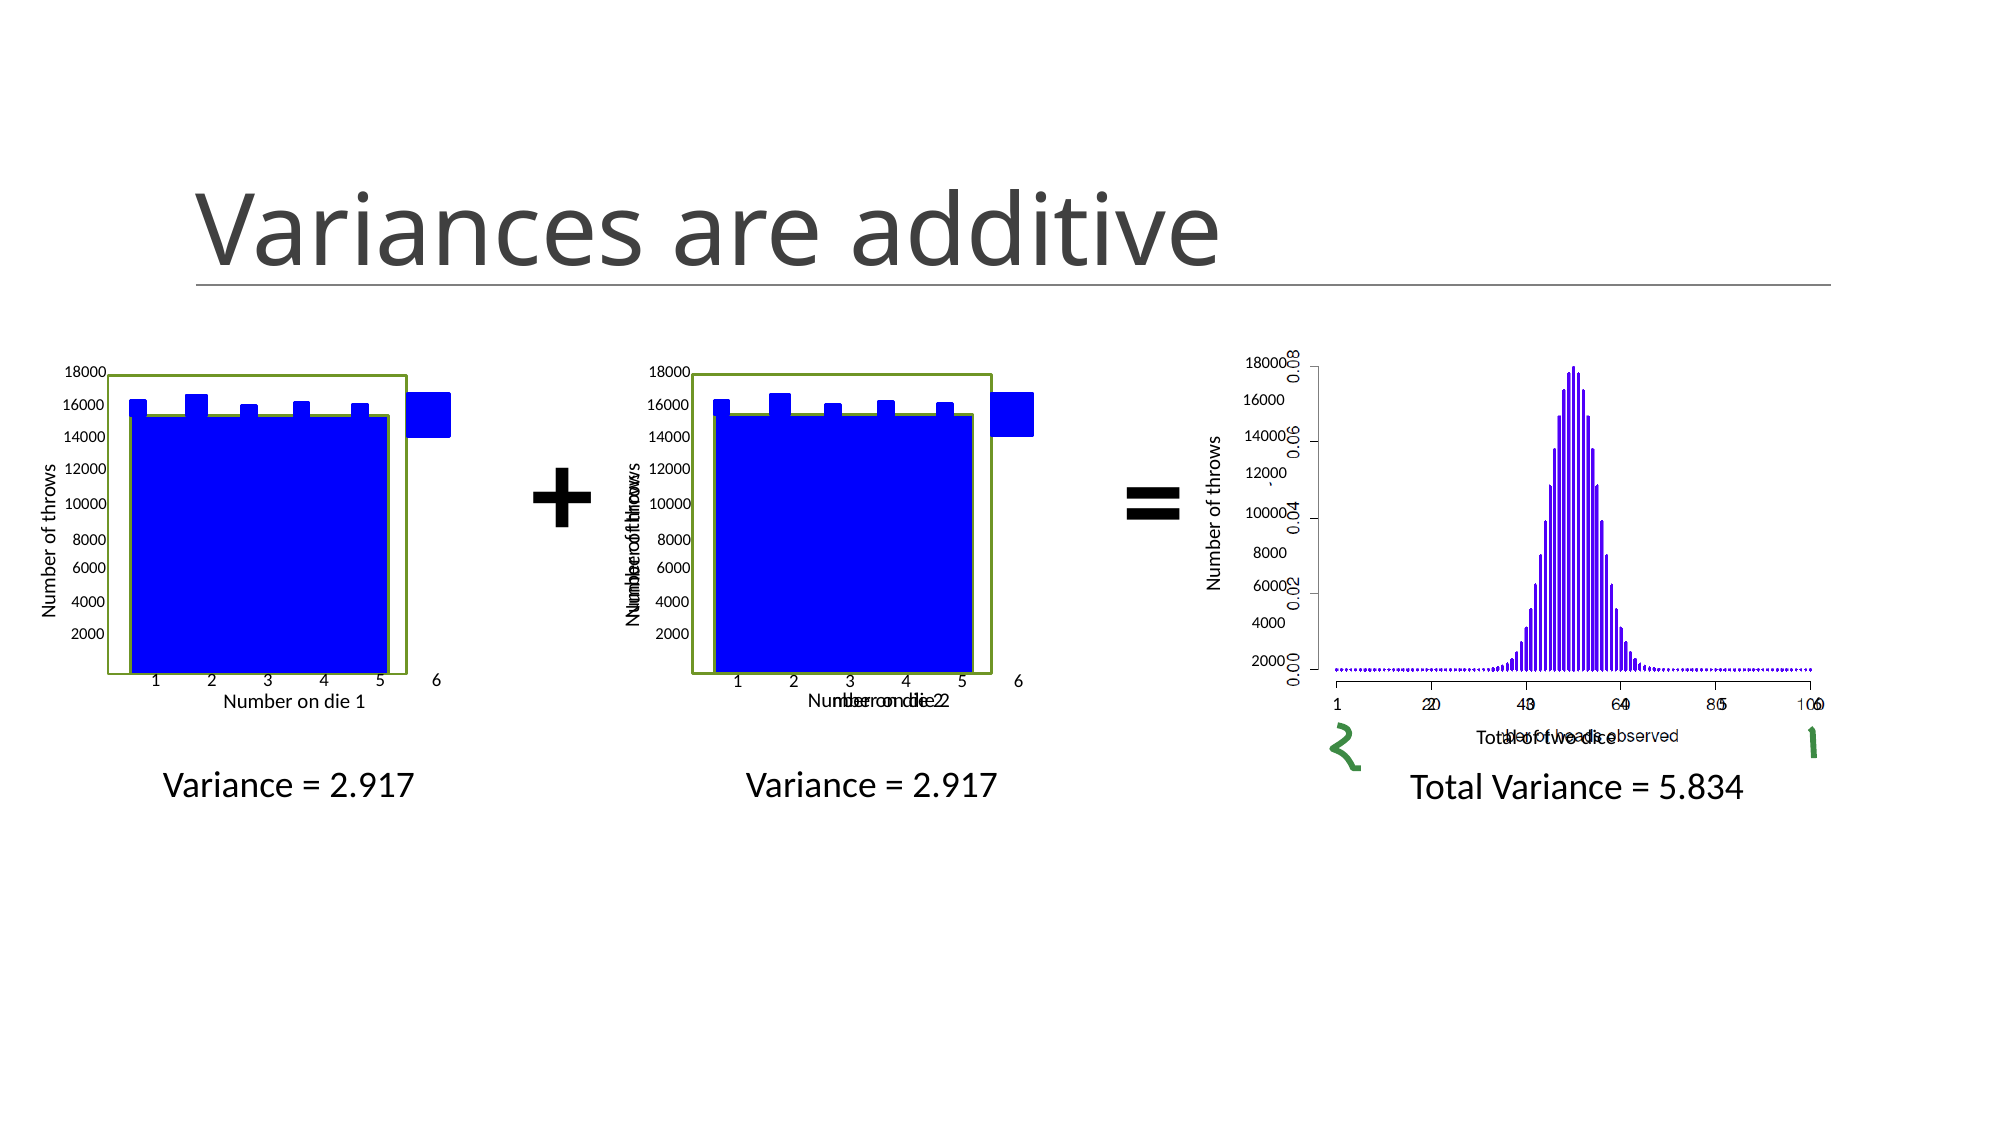

Variances are additive
18000
18000
18000
16000
16000
16000
14000
14000
14000
+
=
12000
12000
12000
Number of throws
10000
10000
10000
Number of throws
Number of throws
Number of throws
8000
8000
8000
6000
6000
6000
4000
4000
4000
2000
2000
2000
1 2 3 4 5 6
1 2 3 4 5 6
Number on die 2
Number on die 2
Number on die 1
1 2 3 4 5 6
Total of two dice
Variance = 2.917
Variance = 2.917
Total Variance = 5.834